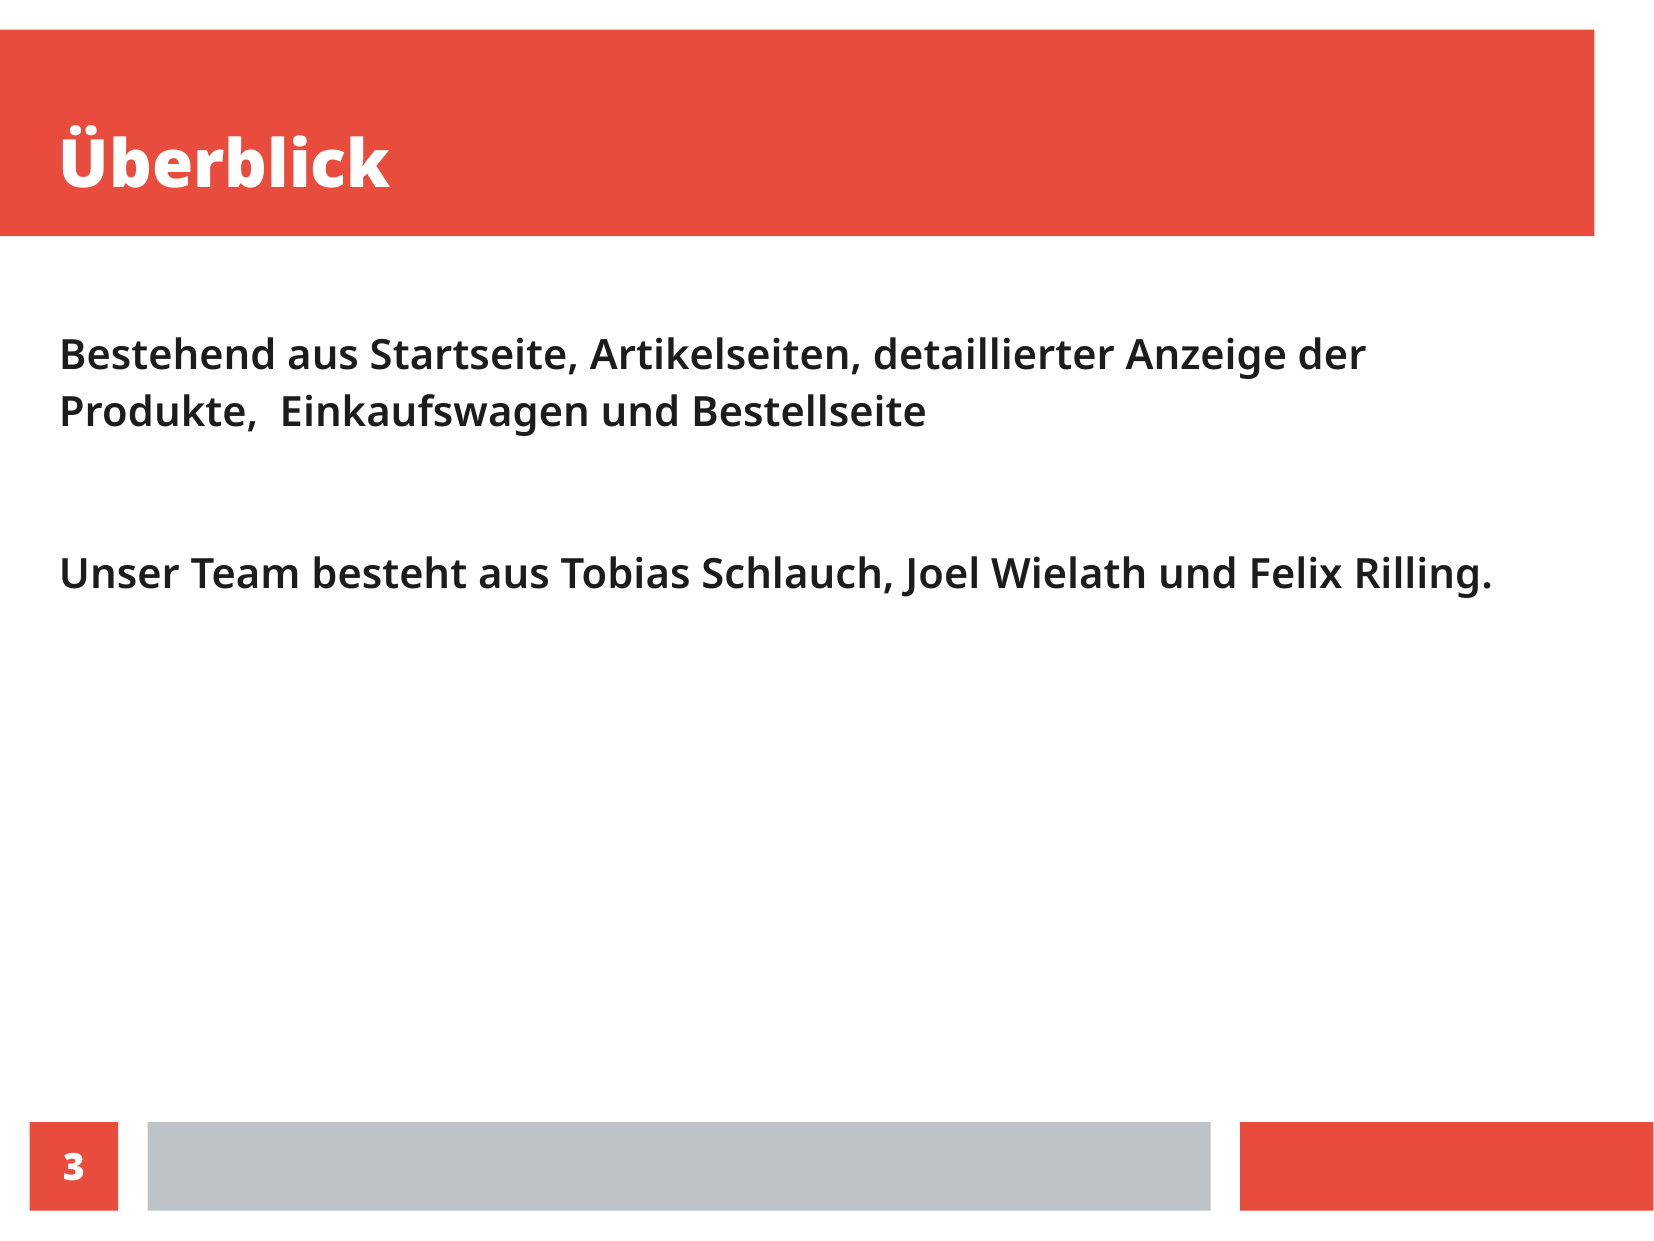

# Überblick
Bestehend aus Startseite, Artikelseiten, detaillierter Anzeige der Produkte, Einkaufswagen und Bestellseite
Unser Team besteht aus Tobias Schlauch, Joel Wielath und Felix Rilling.
3